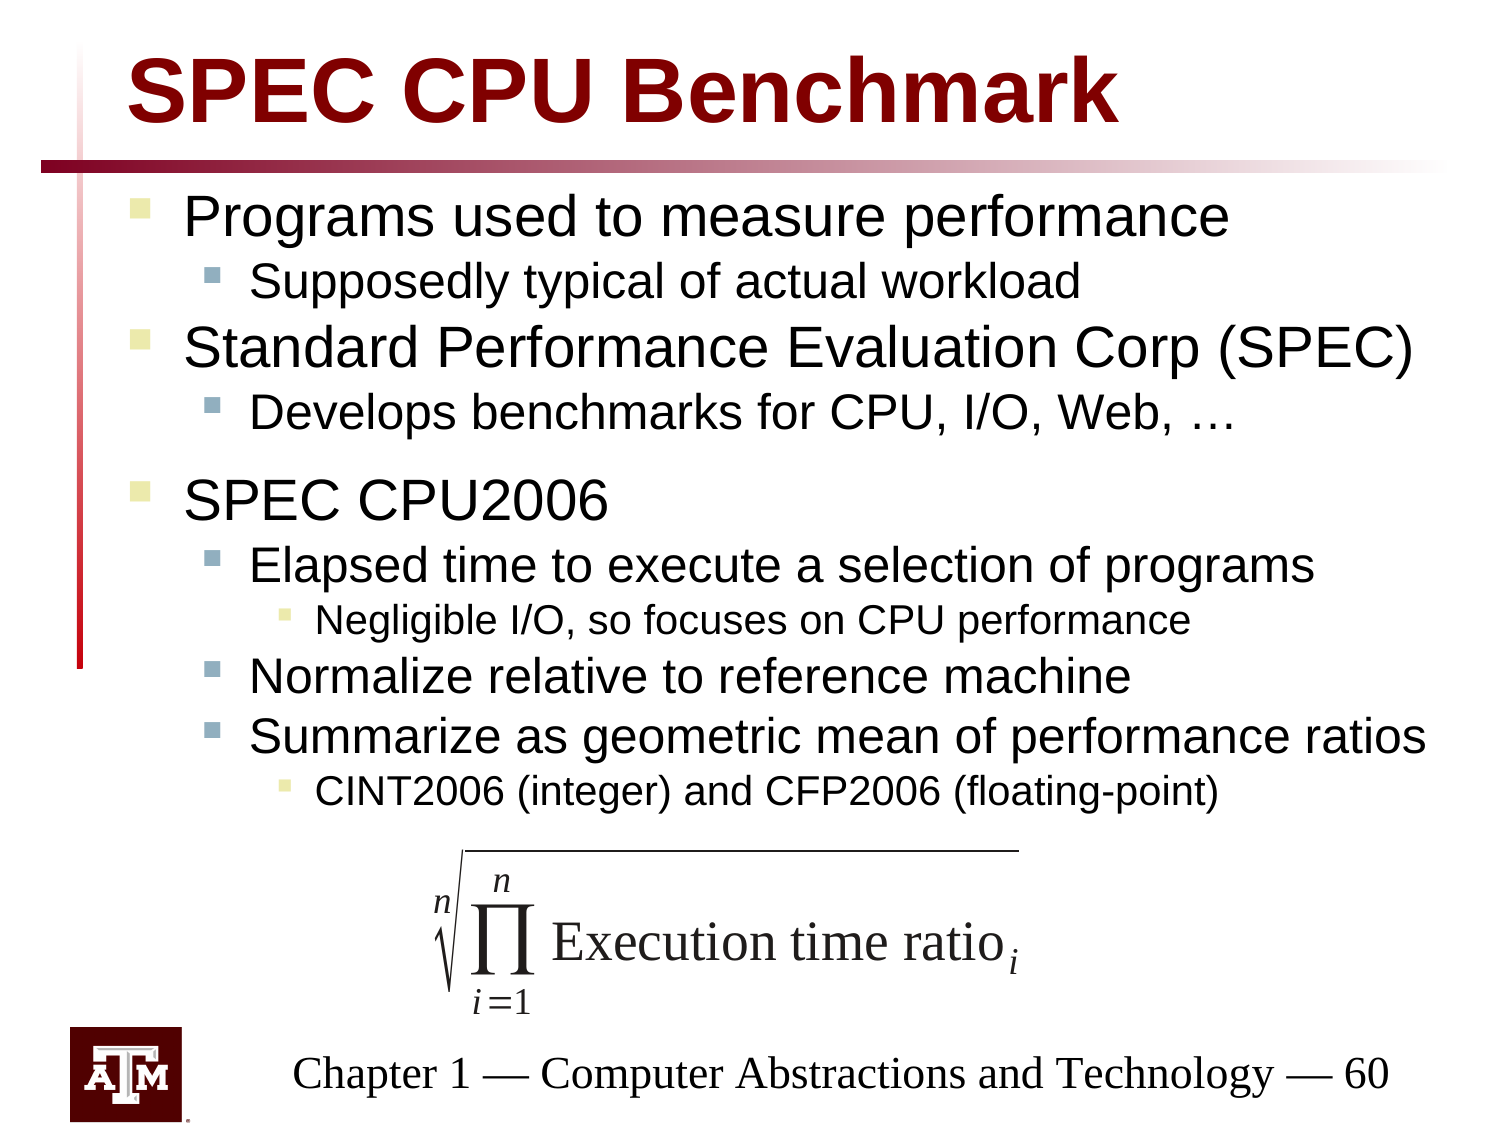

# SPEC CPU Benchmark
Programs used to measure performance
Supposedly typical of actual workload
Standard Performance Evaluation Corp (SPEC)
Develops benchmarks for CPU, I/O, Web, …
SPEC CPU2006
Elapsed time to execute a selection of programs
Negligible I/O, so focuses on CPU performance
Normalize relative to reference machine
Summarize as geometric mean of performance ratios
CINT2006 (integer) and CFP2006 (floating-point)
Chapter 1 — Computer Abstractions and Technology